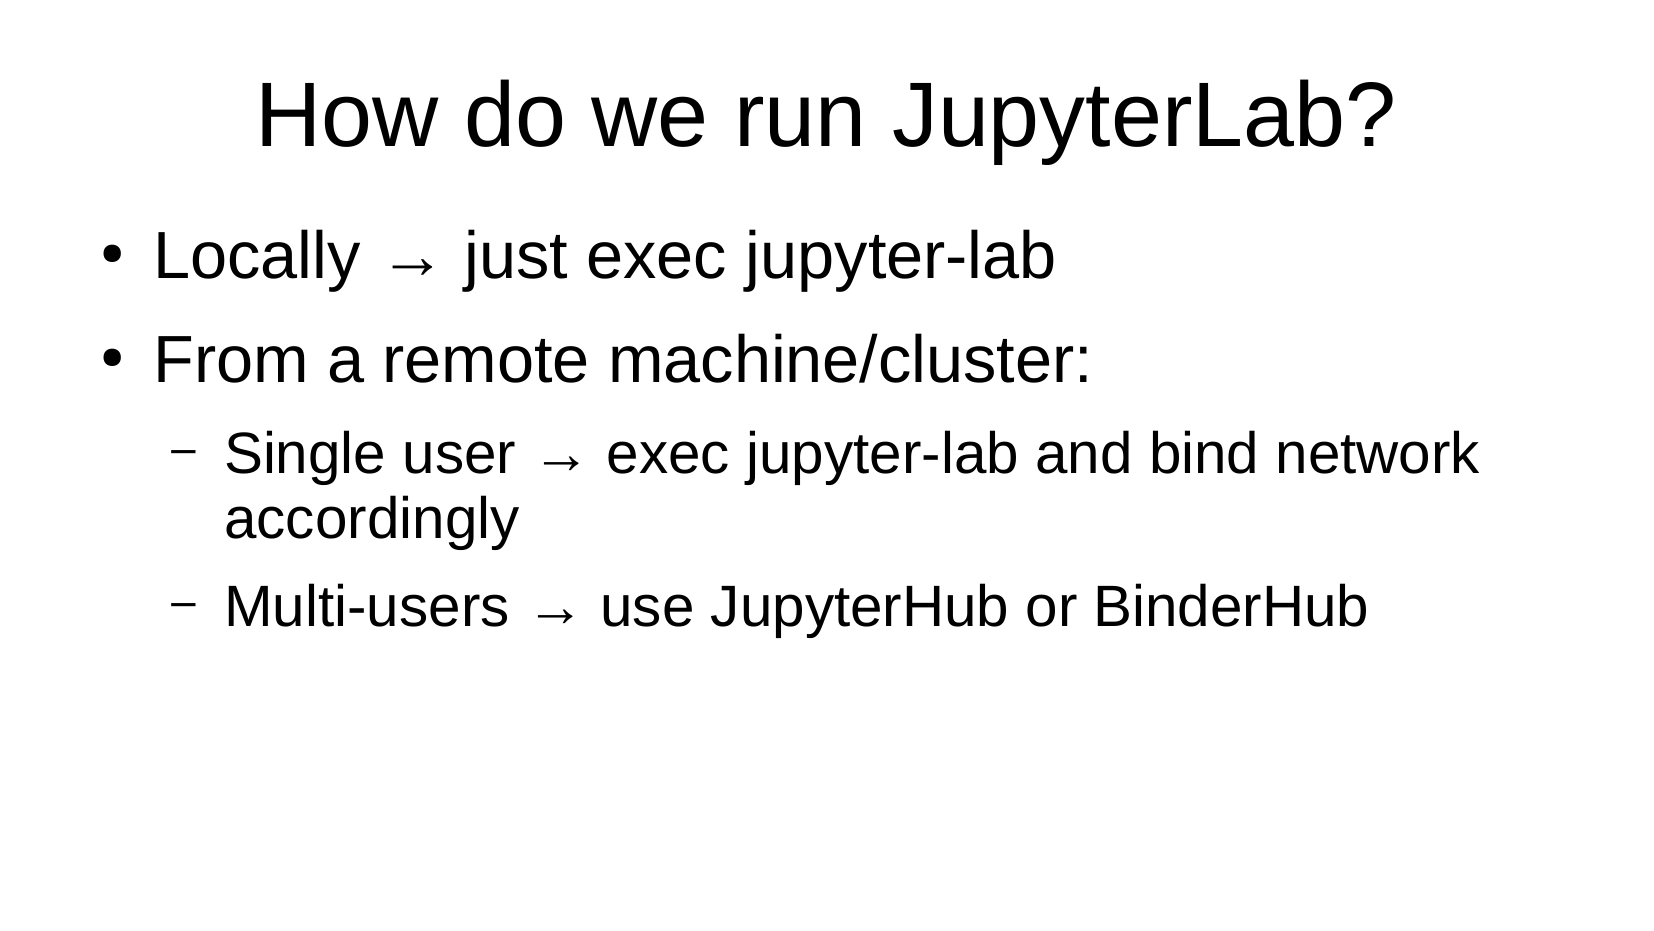

# How do we run JupyterLab?
Locally → just exec jupyter-lab
From a remote machine/cluster:
Single user → exec jupyter-lab and bind network accordingly
Multi-users → use JupyterHub or BinderHub